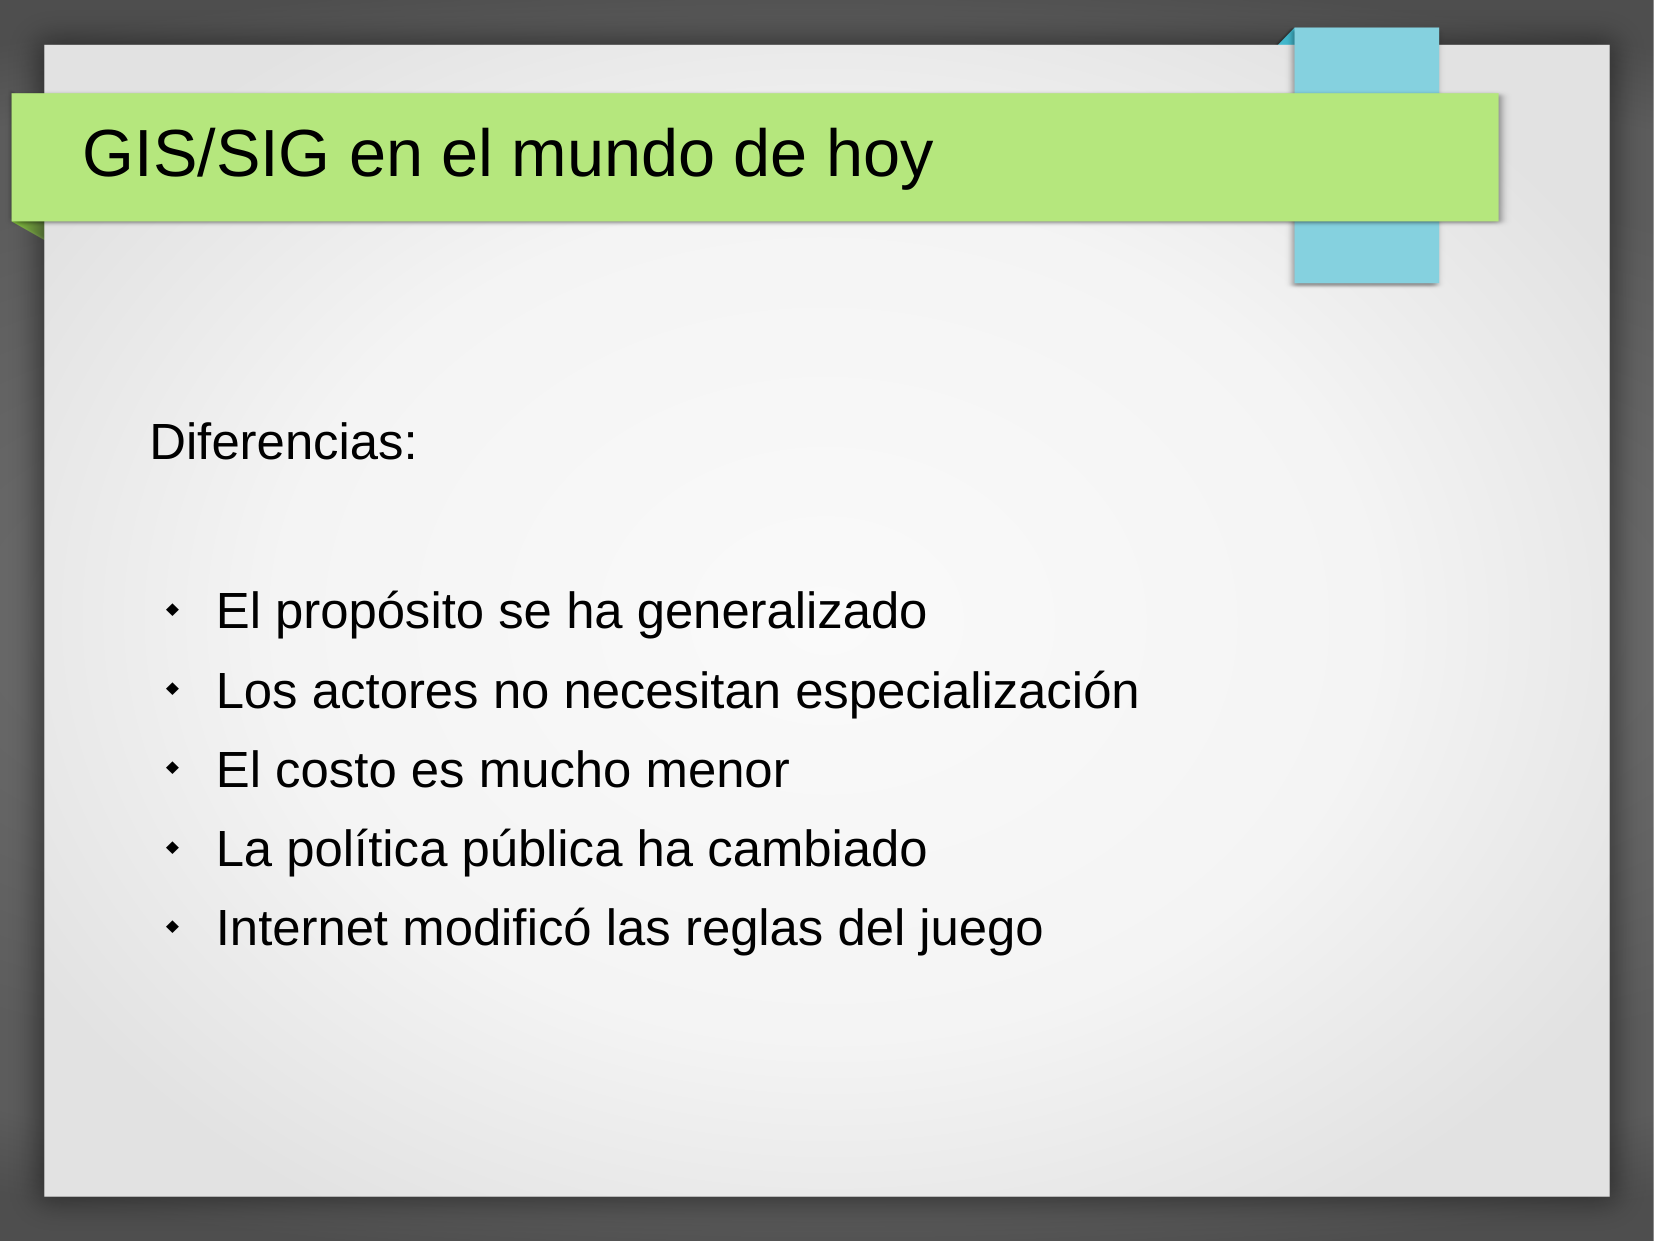

# GIS/SIG en el mundo de hoy
Diferencias:
El propósito se ha generalizado
Los actores no necesitan especialización
El costo es mucho menor
La política pública ha cambiado
Internet modificó las reglas del juego